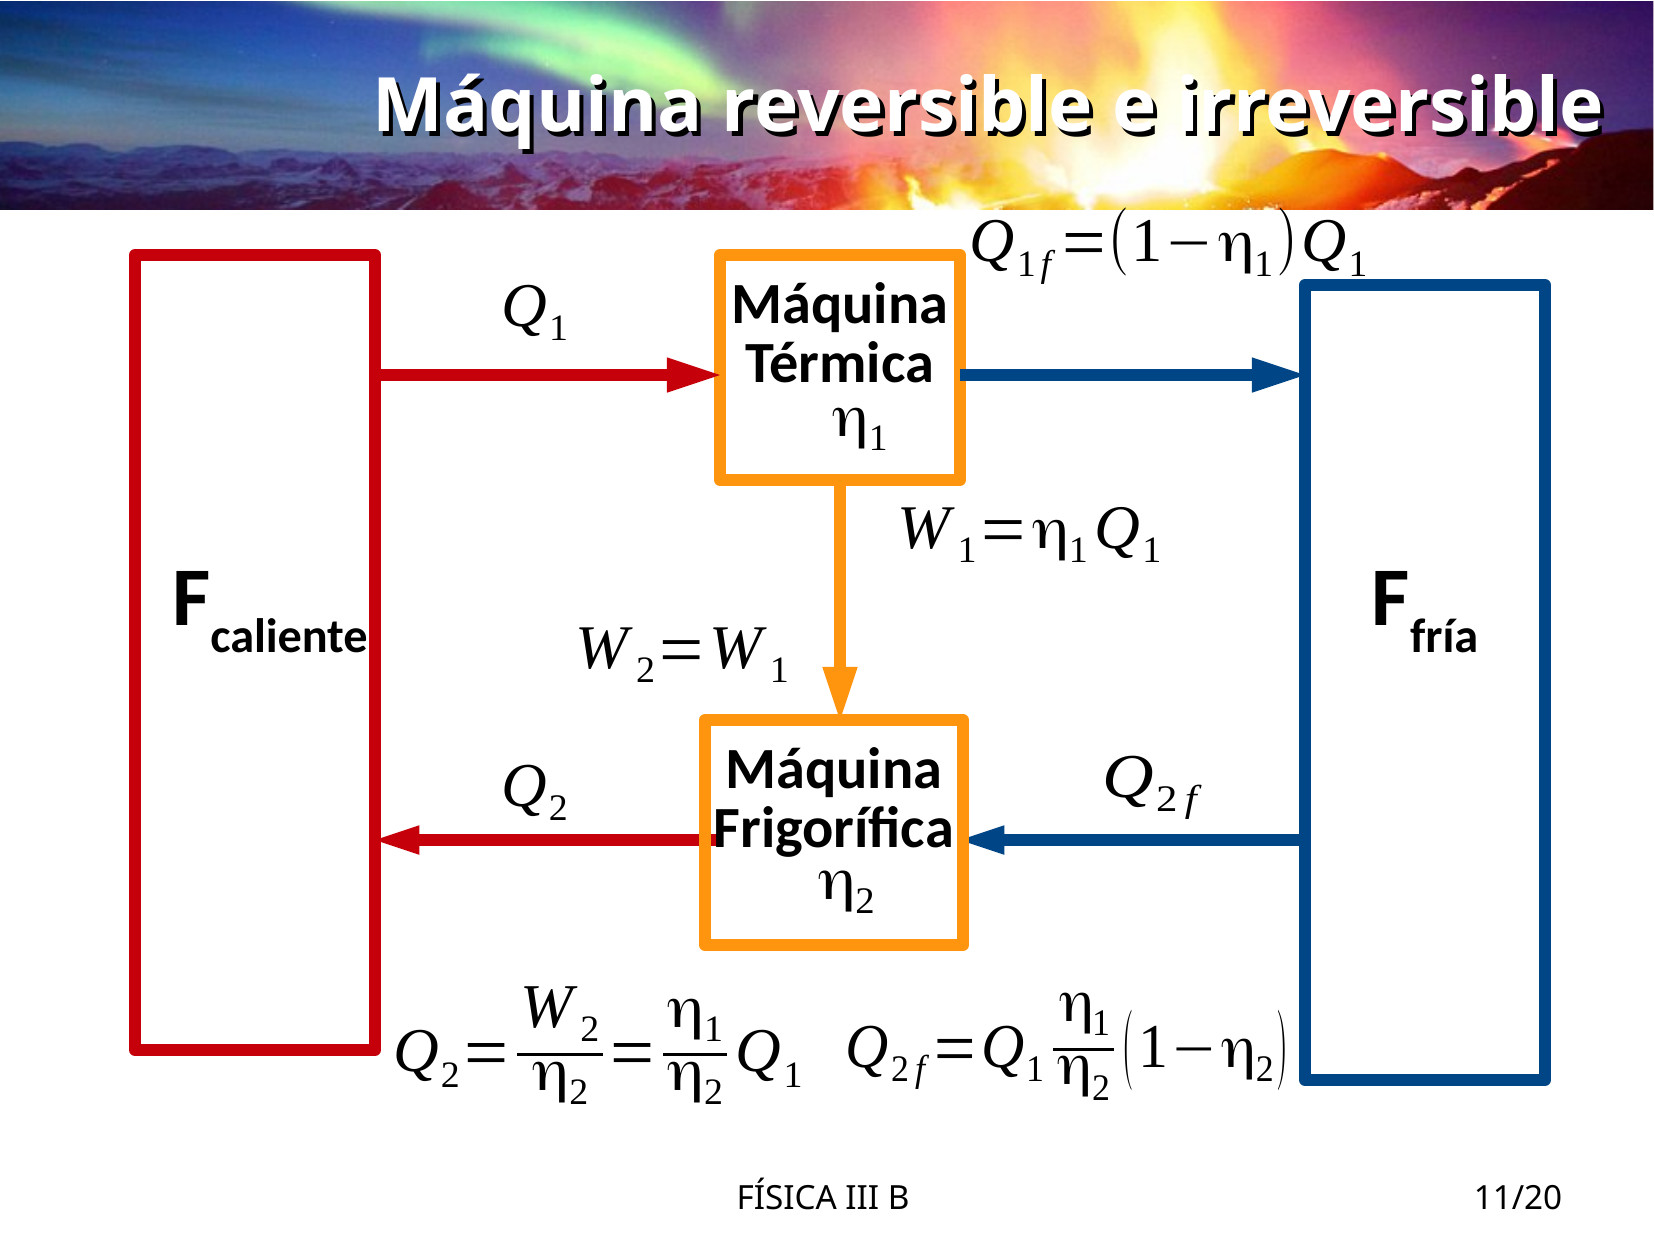

# Máquina reversible e irreversible
Máquina
Térmica
Fcaliente
Ffría
Máquina
Frigorífica
FÍSICA III B
11